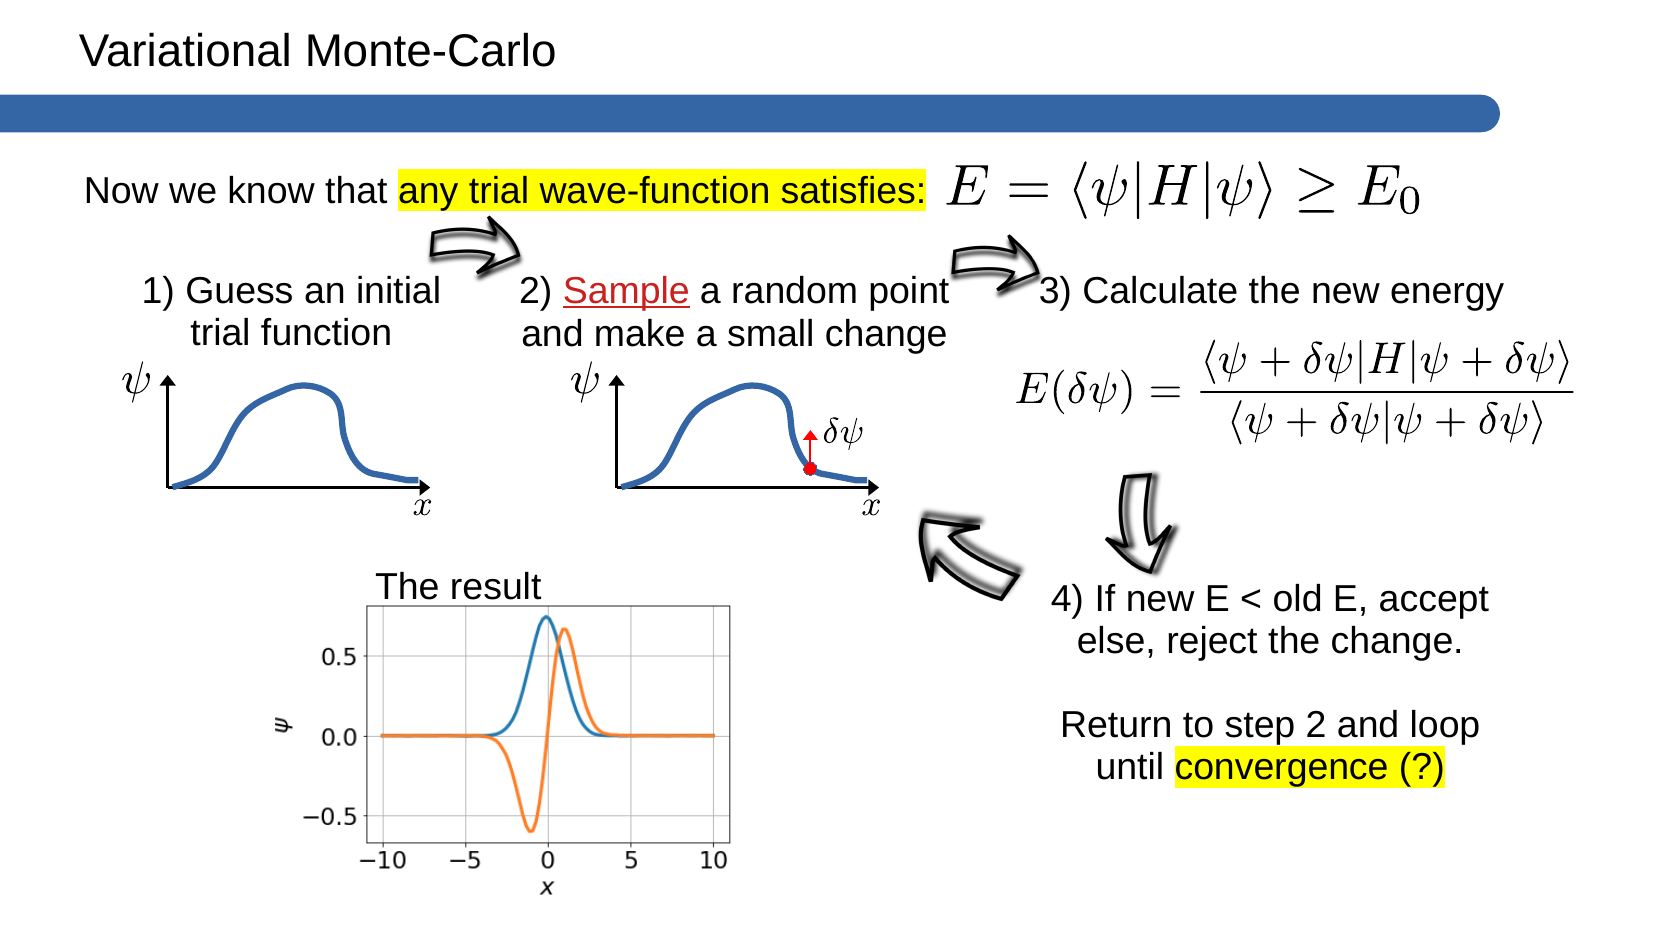

# Variational Monte-Carlo
Now we know that any trial wave-function satisfies:
1) Guess an initial trial function
2) Sample a random point and make a small change
3) Calculate the new energy
The result
4) If new E < old E, accept
else, reject the change.
Return to step 2 and loop until convergence (?)